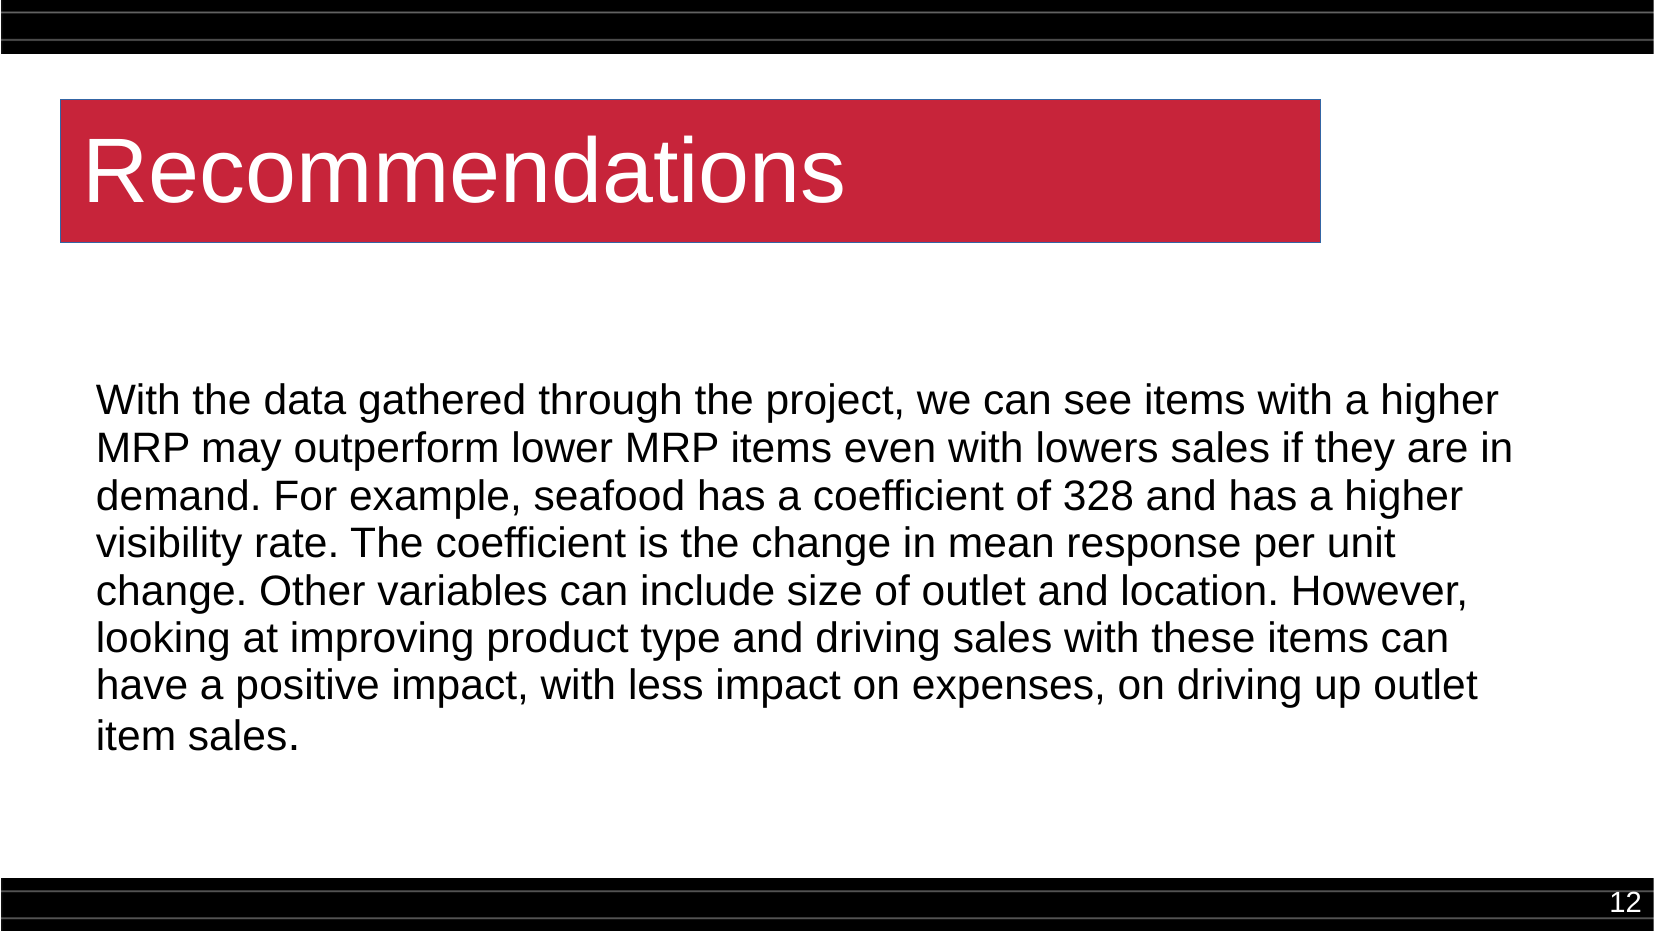

# Recommendations
With the data gathered through the project, we can see items with a higher MRP may outperform lower MRP items even with lowers sales if they are in demand. For example, seafood has a coefficient of 328 and has a higher visibility rate. The coefficient is the change in mean response per unit change. Other variables can include size of outlet and location. However, looking at improving product type and driving sales with these items can have a positive impact, with less impact on expenses, on driving up outlet item sales.